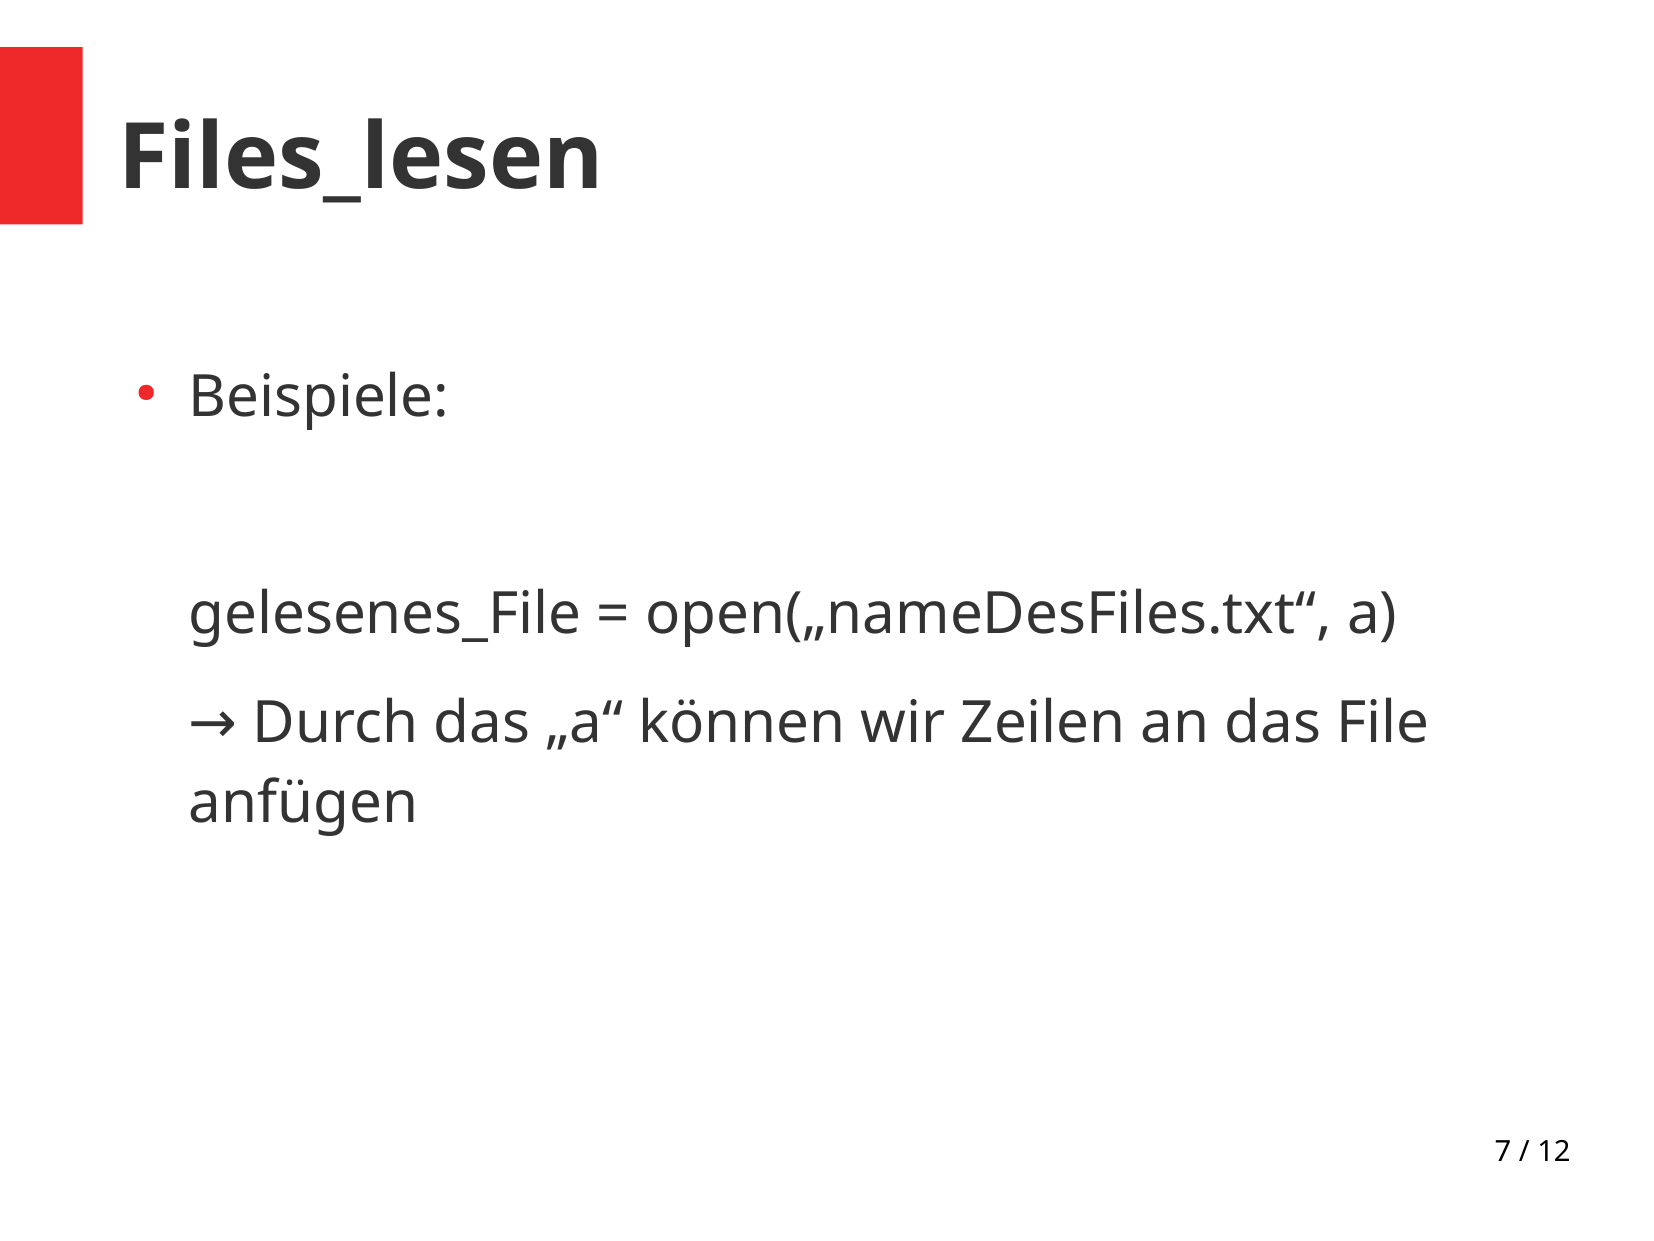

# Files_lesen
Beispiele:
gelesenes_File = open(„nameDesFiles.txt“, a)
→ Durch das „a“ können wir Zeilen an das File anfügen
7